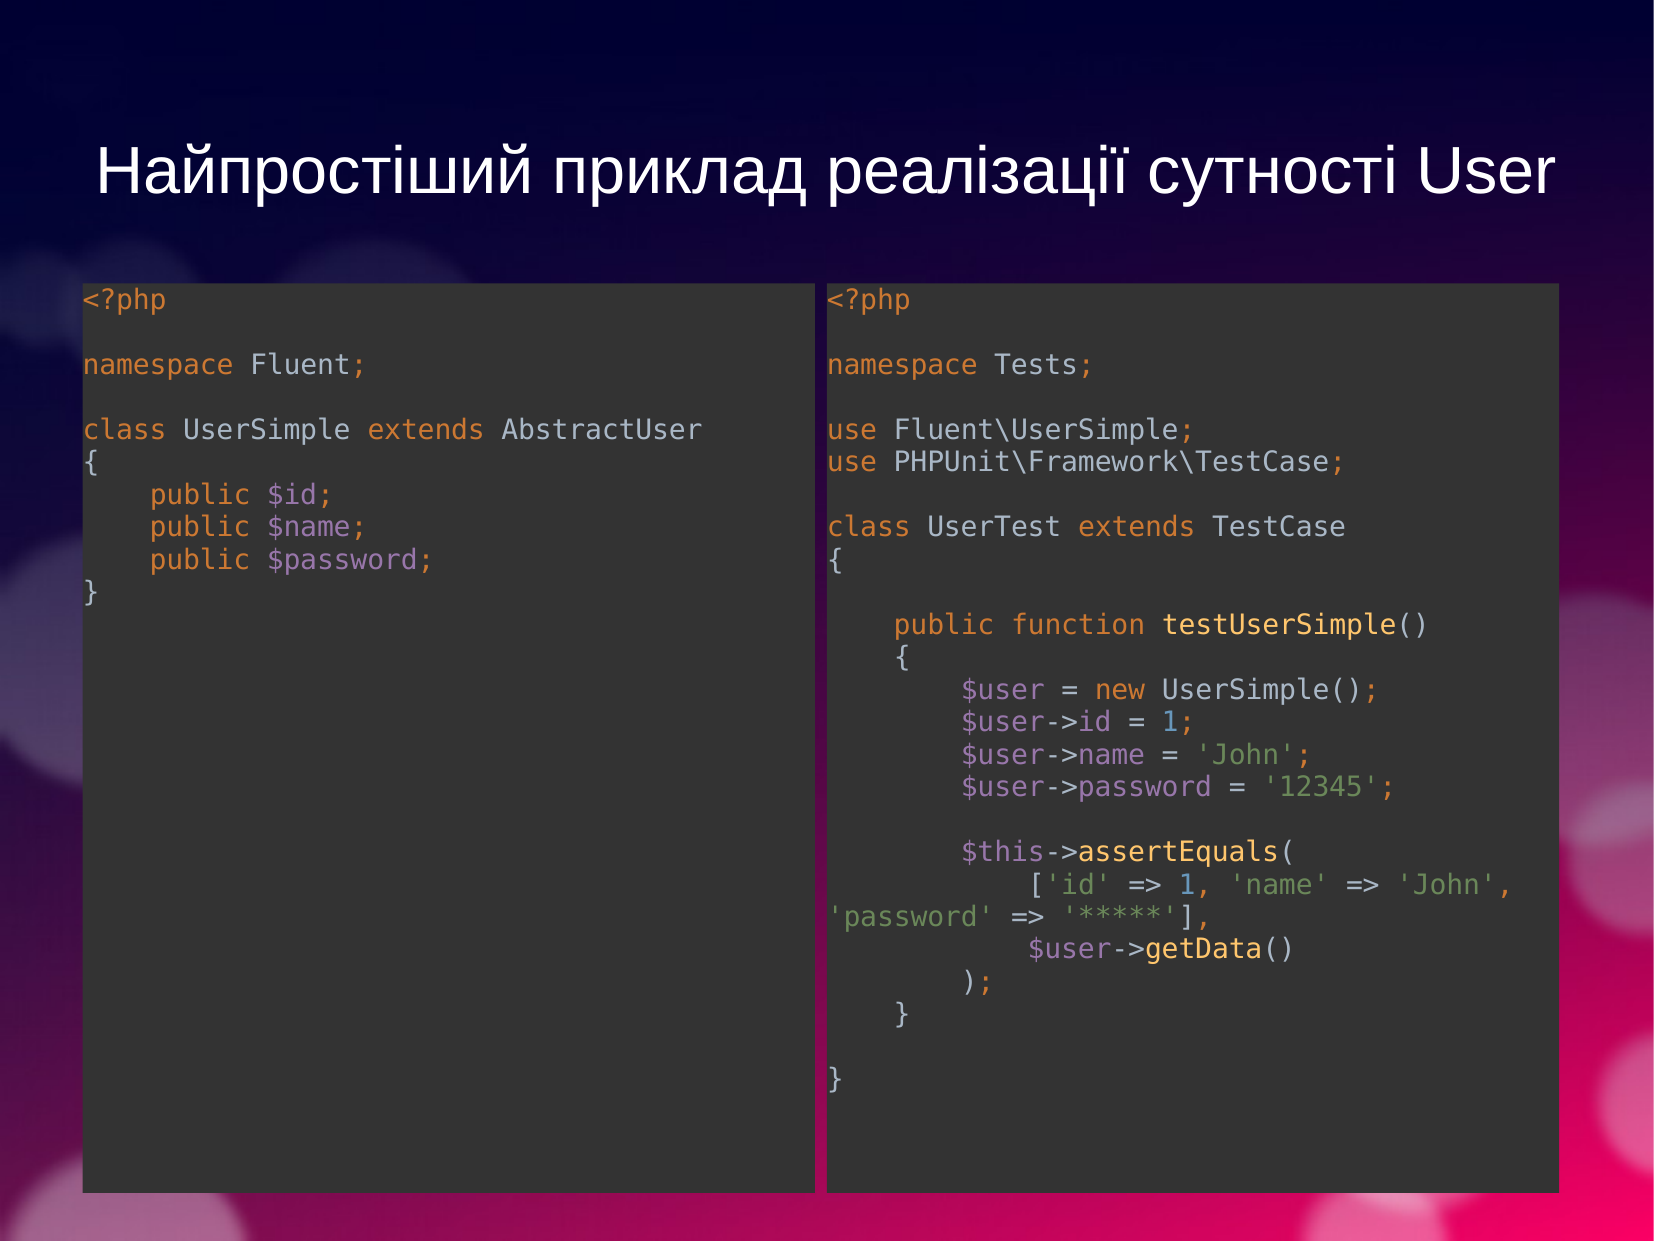

# Найпростіший приклад реалізації сутності User
<?php
namespace Fluent;
class UserSimple extends AbstractUser
{
 public $id;
 public $name;
 public $password;
}
<?php
namespace Tests;
use Fluent\UserSimple;
use PHPUnit\Framework\TestCase;
class UserTest extends TestCase
{
 public function testUserSimple()
 {
 $user = new UserSimple();
 $user->id = 1;
 $user->name = 'John';
 $user->password = '12345';
 $this->assertEquals(
 ['id' => 1, 'name' => 'John', 'password' => '*****'],
 $user->getData()
 );
 }
}